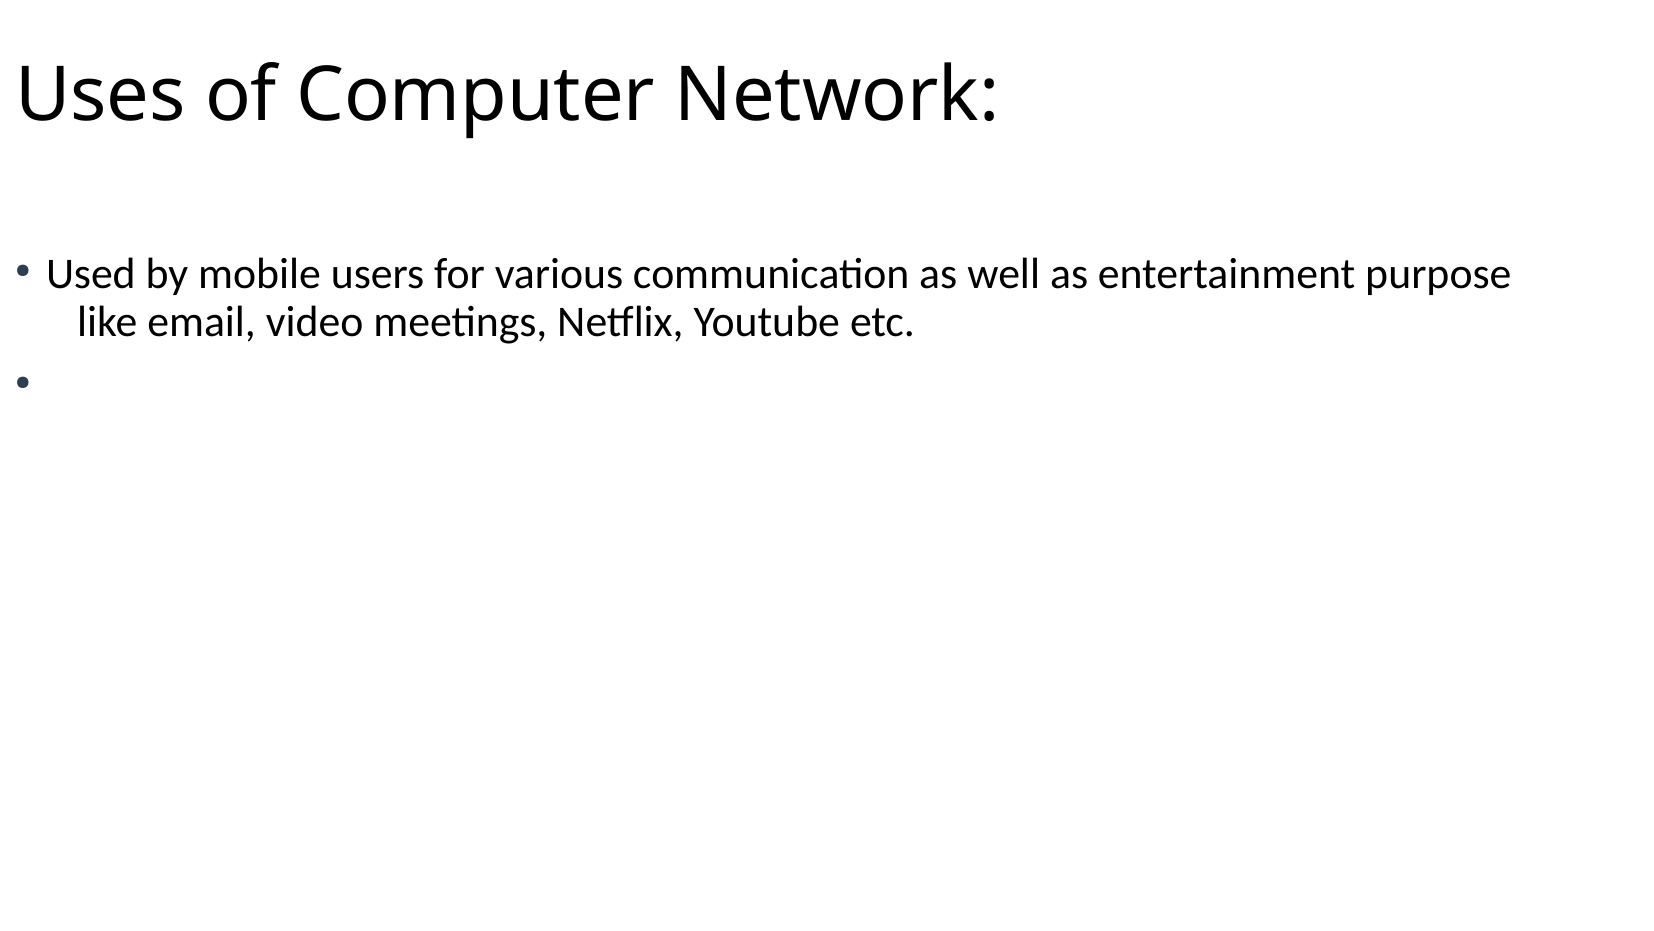

# Uses of Computer Network:
Used by mobile users for various communication as well as entertainment purpose like email, video meetings, Netflix, Youtube etc.